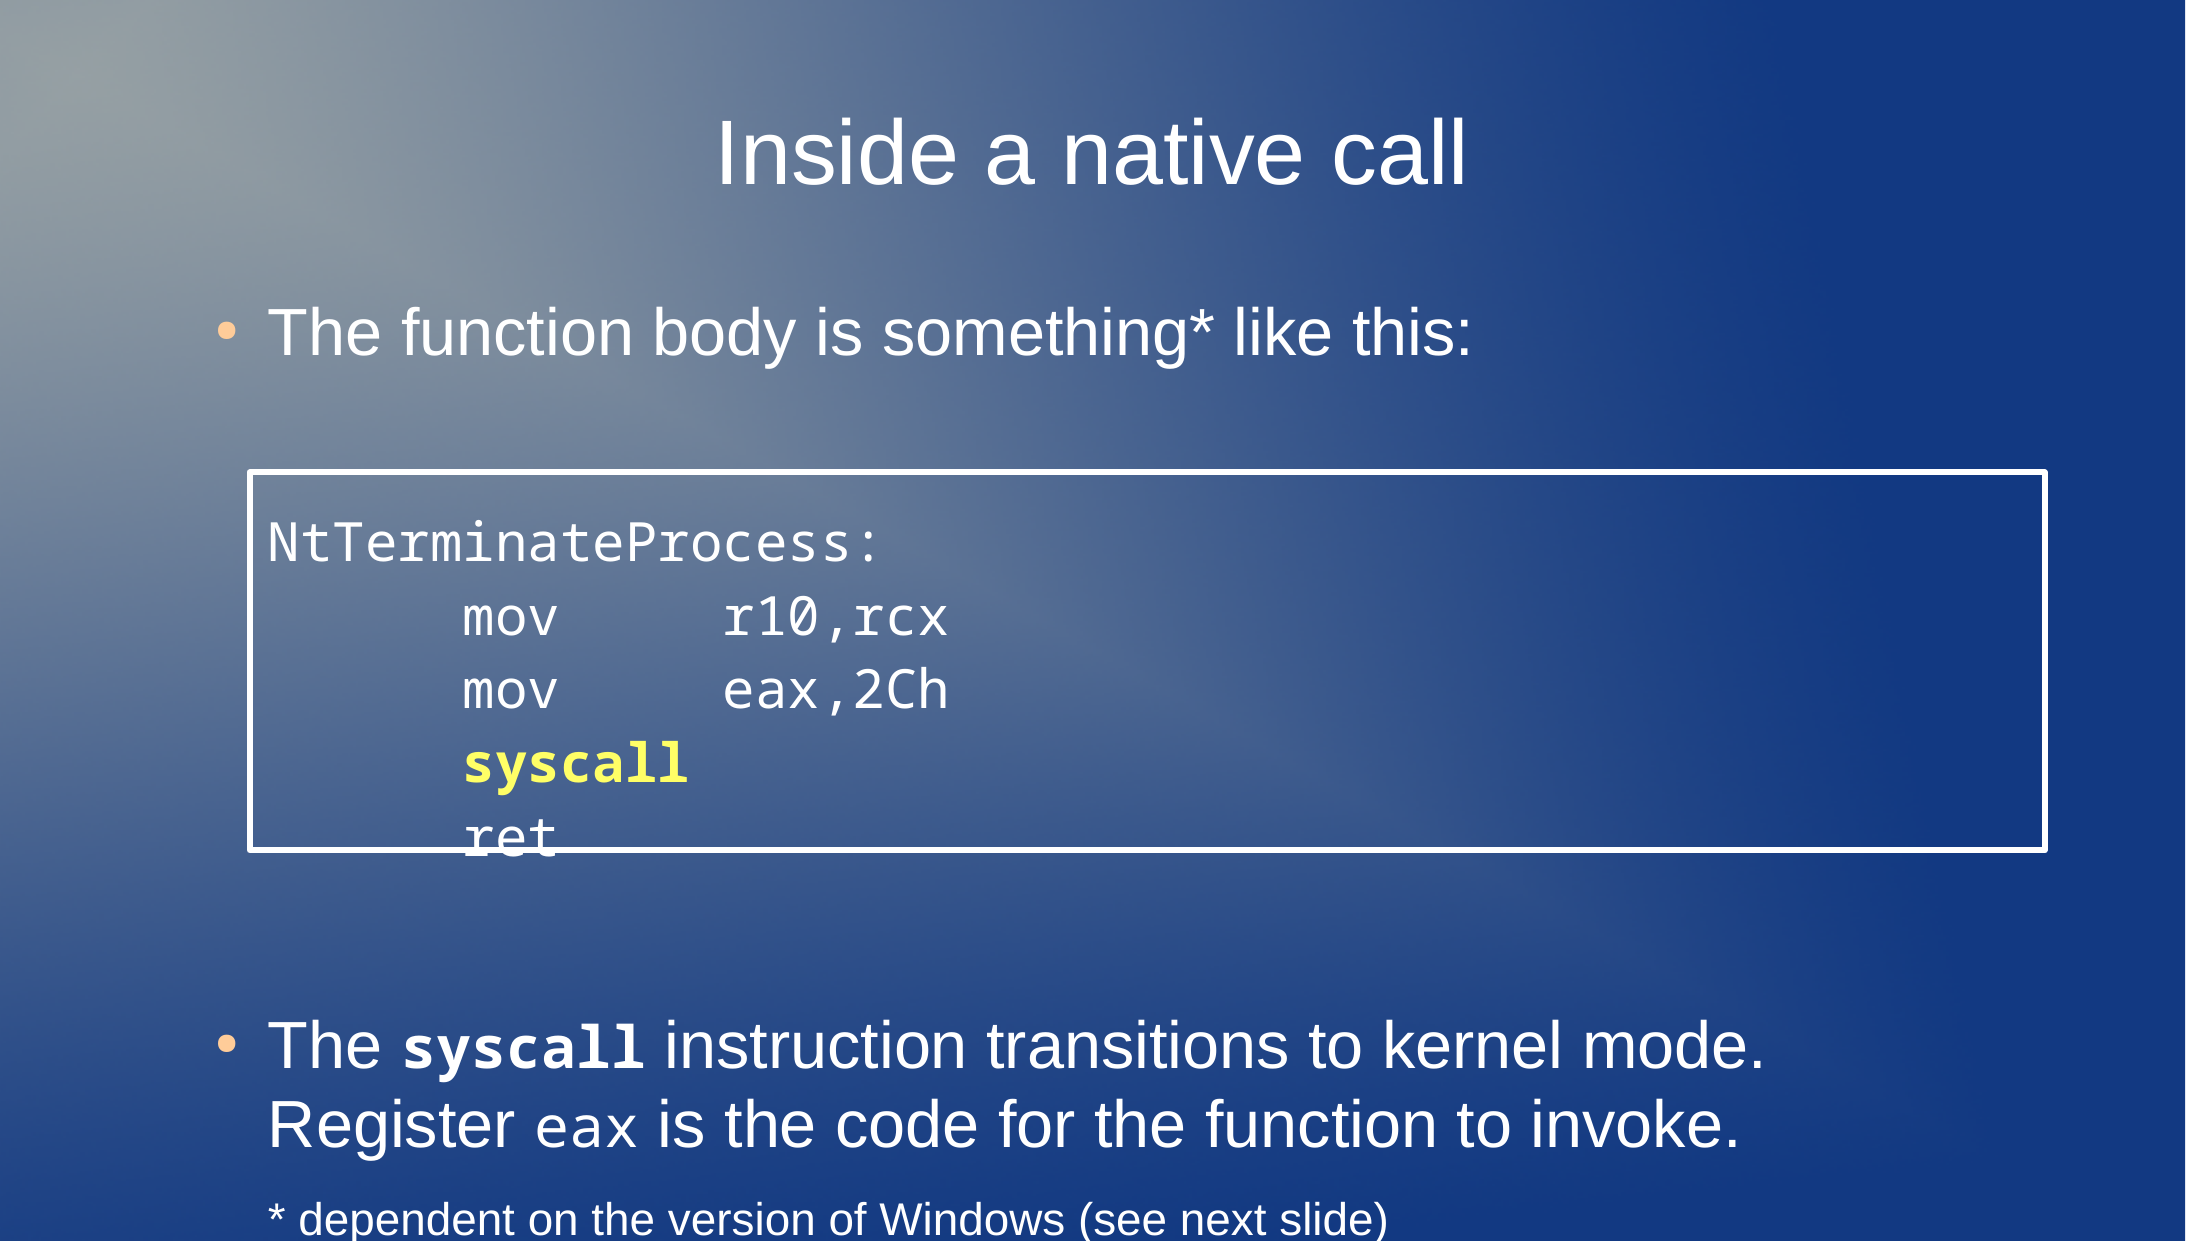

# Inside a native call
The function body is something* like this:
NtTerminateProcess:
 mov r10,rcx
 mov eax,2Ch
 syscall
 ret
The syscall instruction transitions to kernel mode. Register eax is the code for the function to invoke.
* dependent on the version of Windows (see next slide)